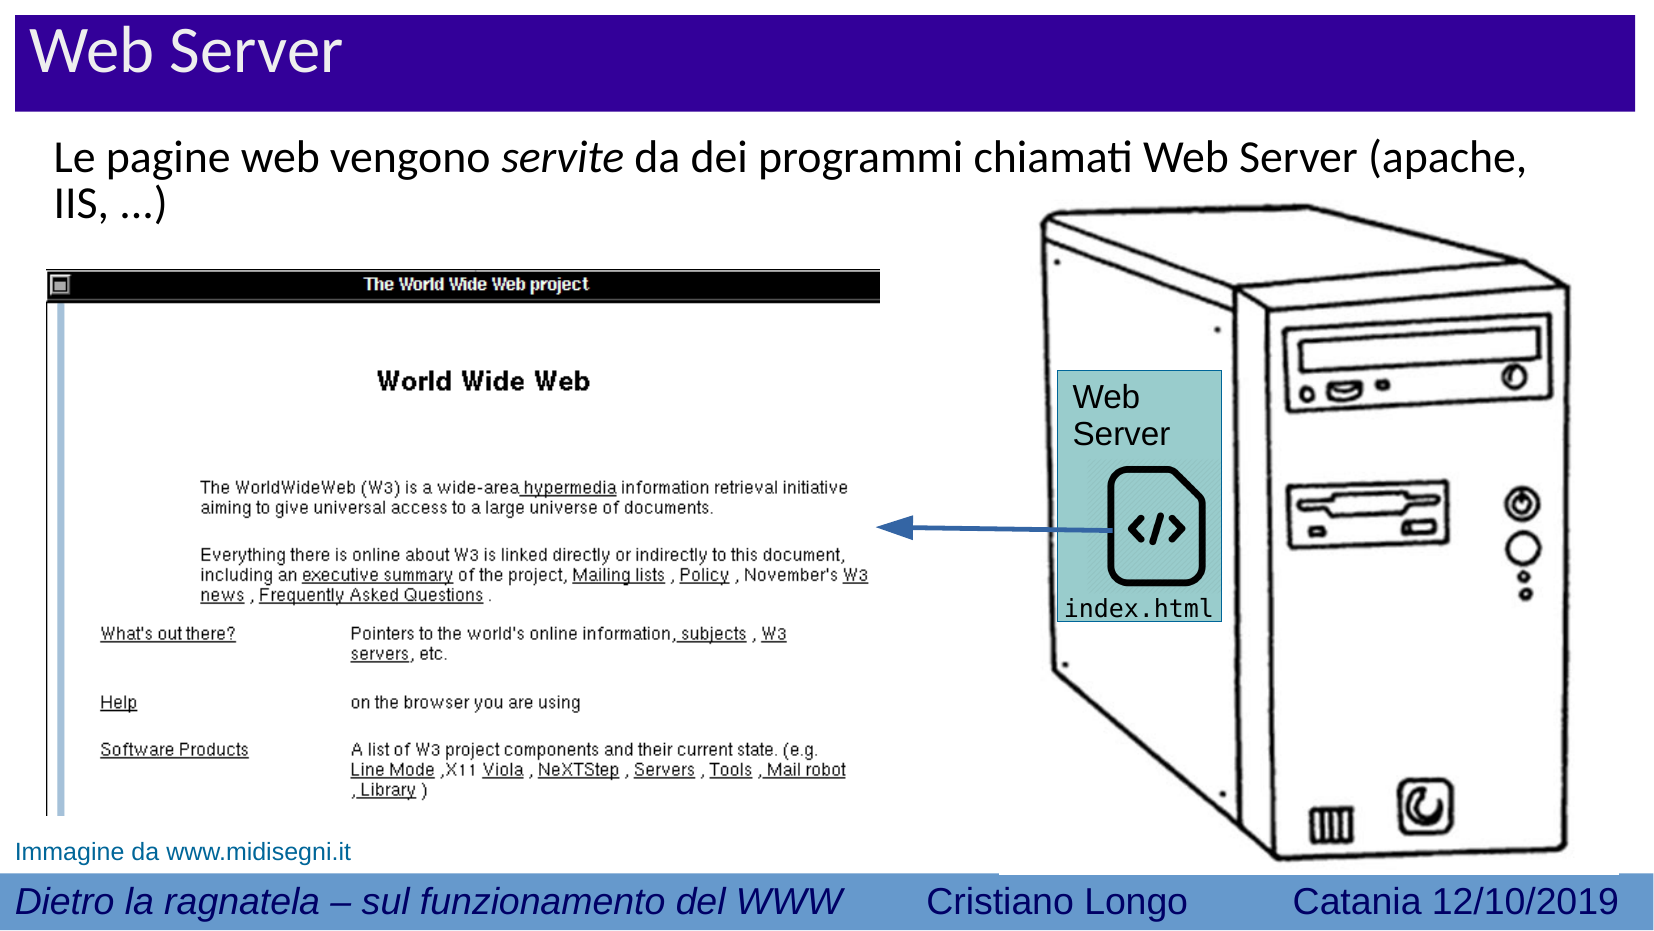

Web Server
Le pagine web vengono servite da dei programmi chiamati Web Server (apache, IIS, ...)
Web Server
index.html
Immagine da www.midisegni.it
Dietro la ragnatela – sul funzionamento del WWW Cristiano Longo Catania 12/10/2019